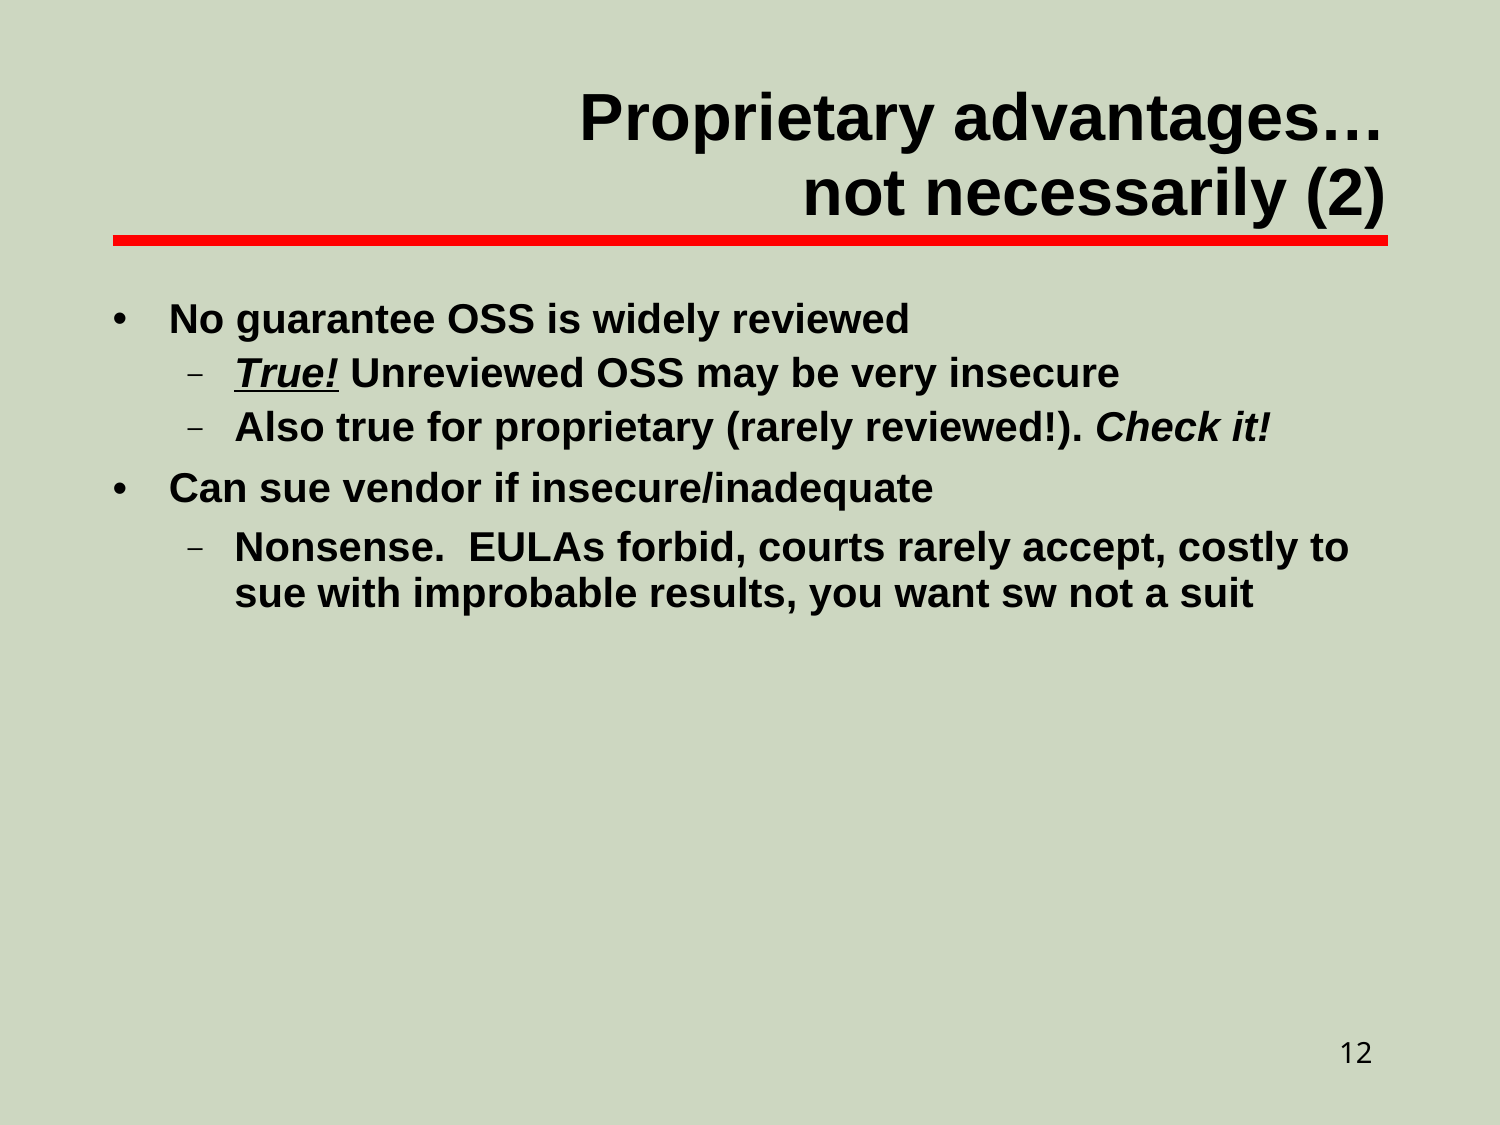

# Proprietary advantages… not necessarily (2)
No guarantee OSS is widely reviewed
True! Unreviewed OSS may be very insecure
Also true for proprietary (rarely reviewed!). Check it!
Can sue vendor if insecure/inadequate
Nonsense. EULAs forbid, courts rarely accept, costly to sue with improbable results, you want sw not a suit